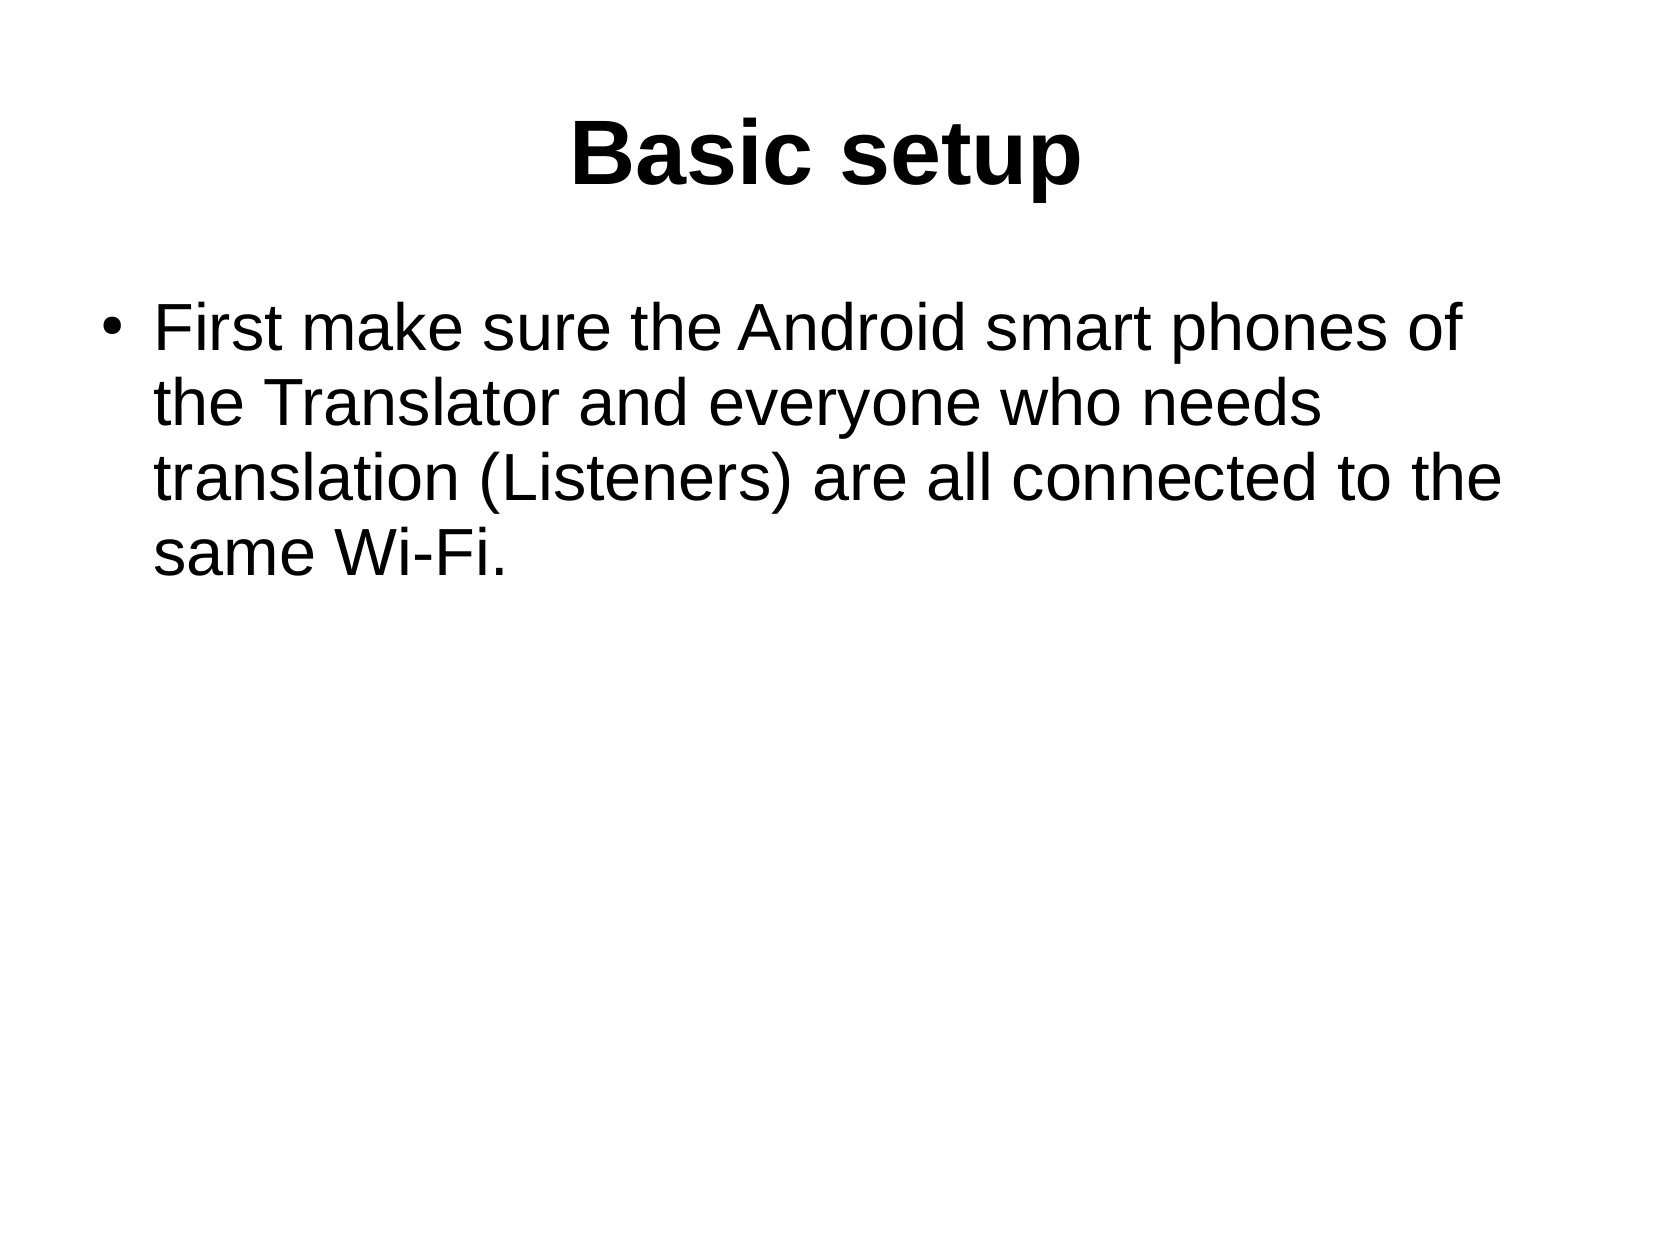

# Basic setup
First make sure the Android smart phones of the Translator and everyone who needs translation (Listeners) are all connected to the same Wi-Fi.